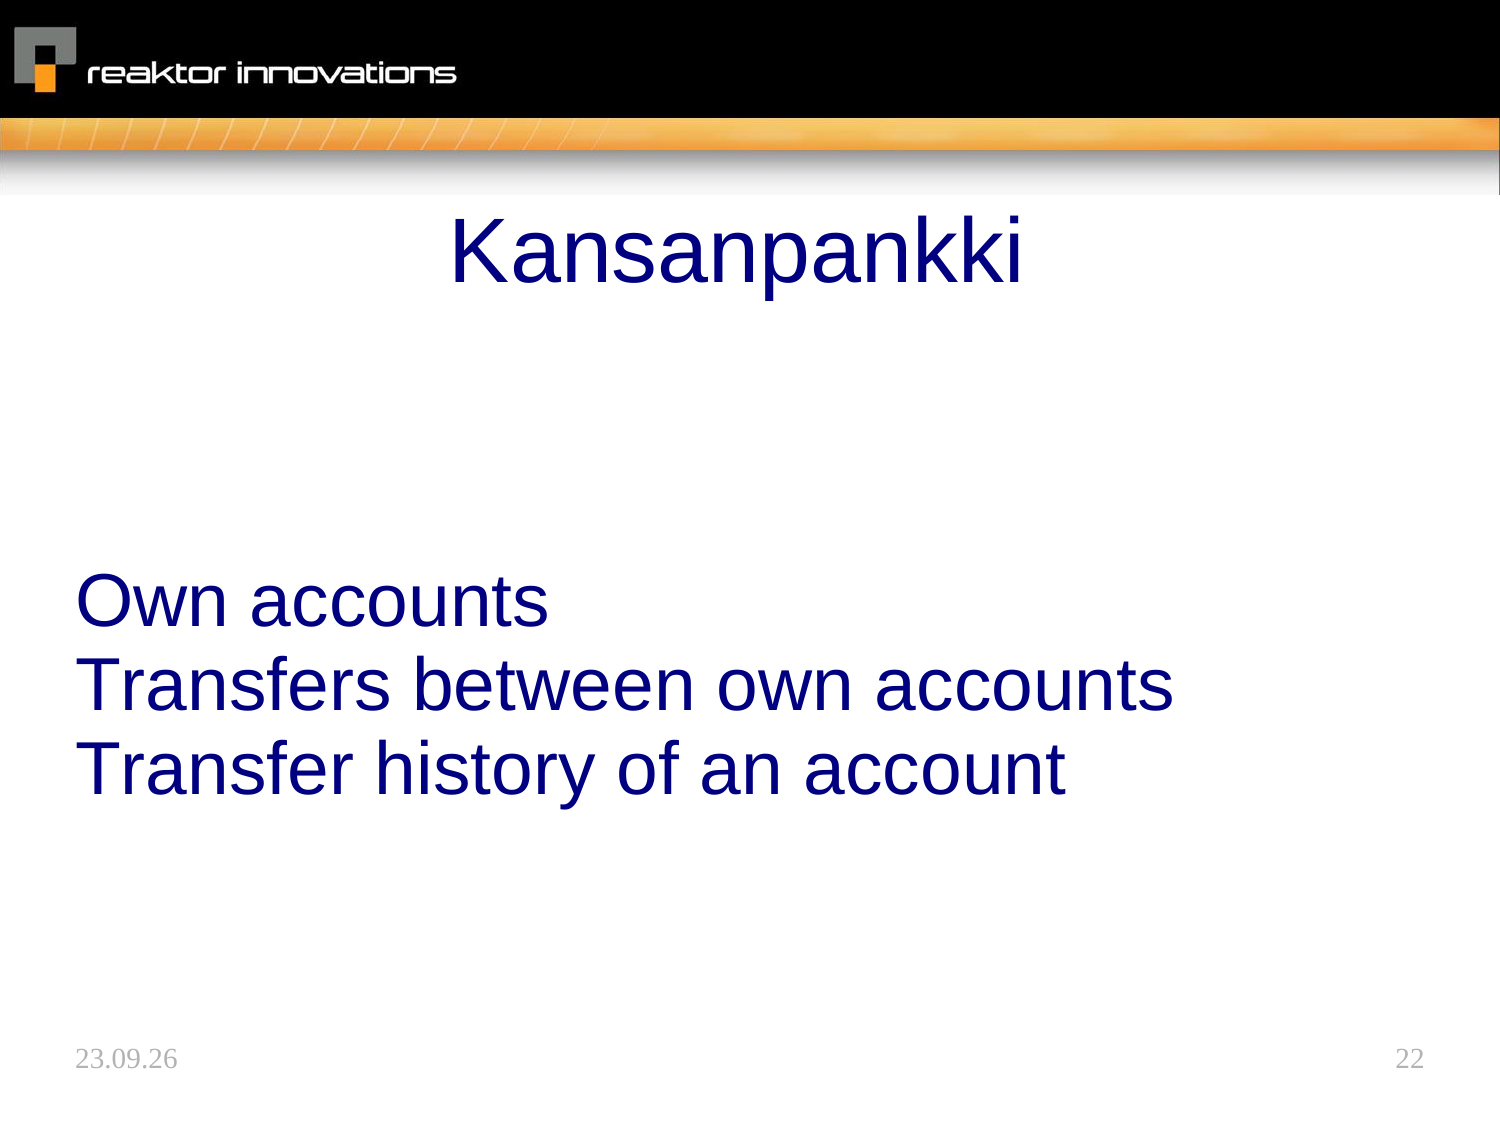

# Kansanpankki
Own accounts
Transfers between own accounts
Transfer history of an account
22